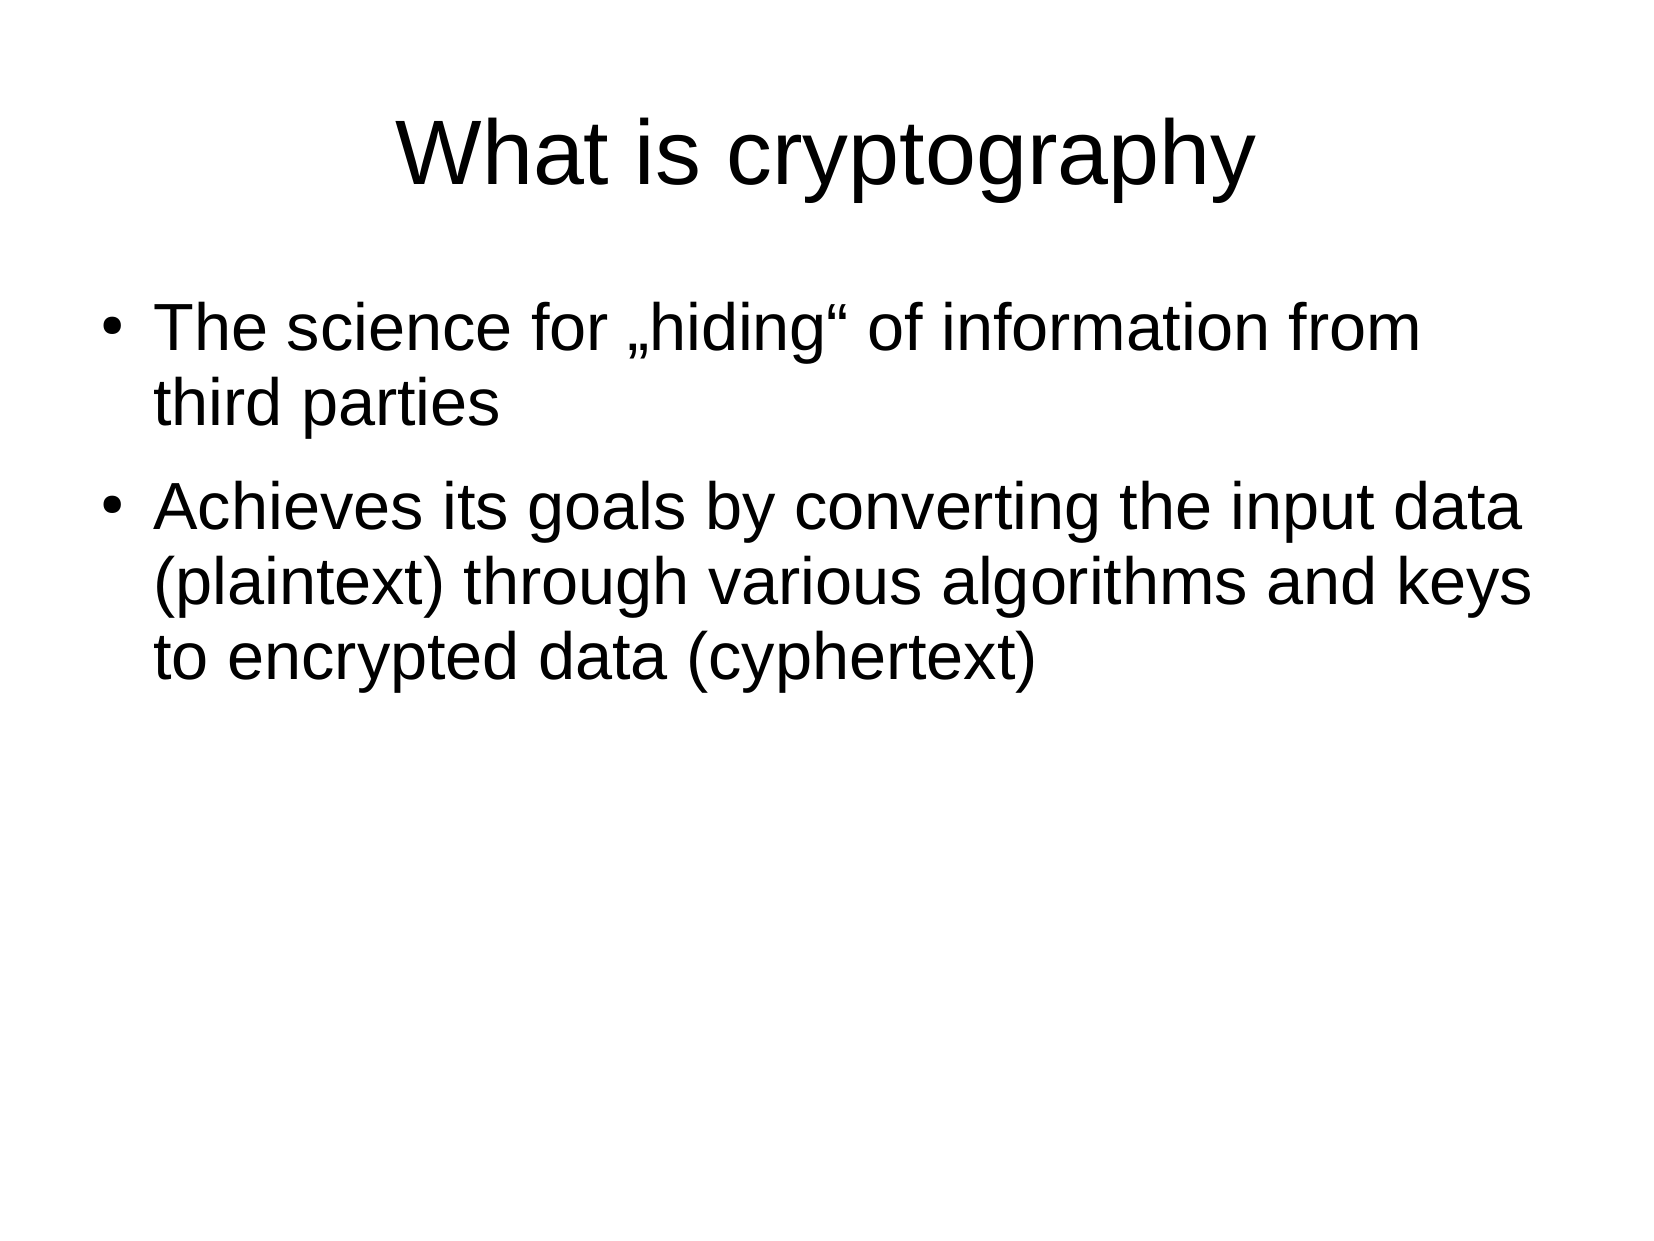

# What is cryptography
The science for „hiding“ of information from third parties
Achieves its goals by converting the input data (plaintext) through various algorithms and keys to encrypted data (cyphertext)